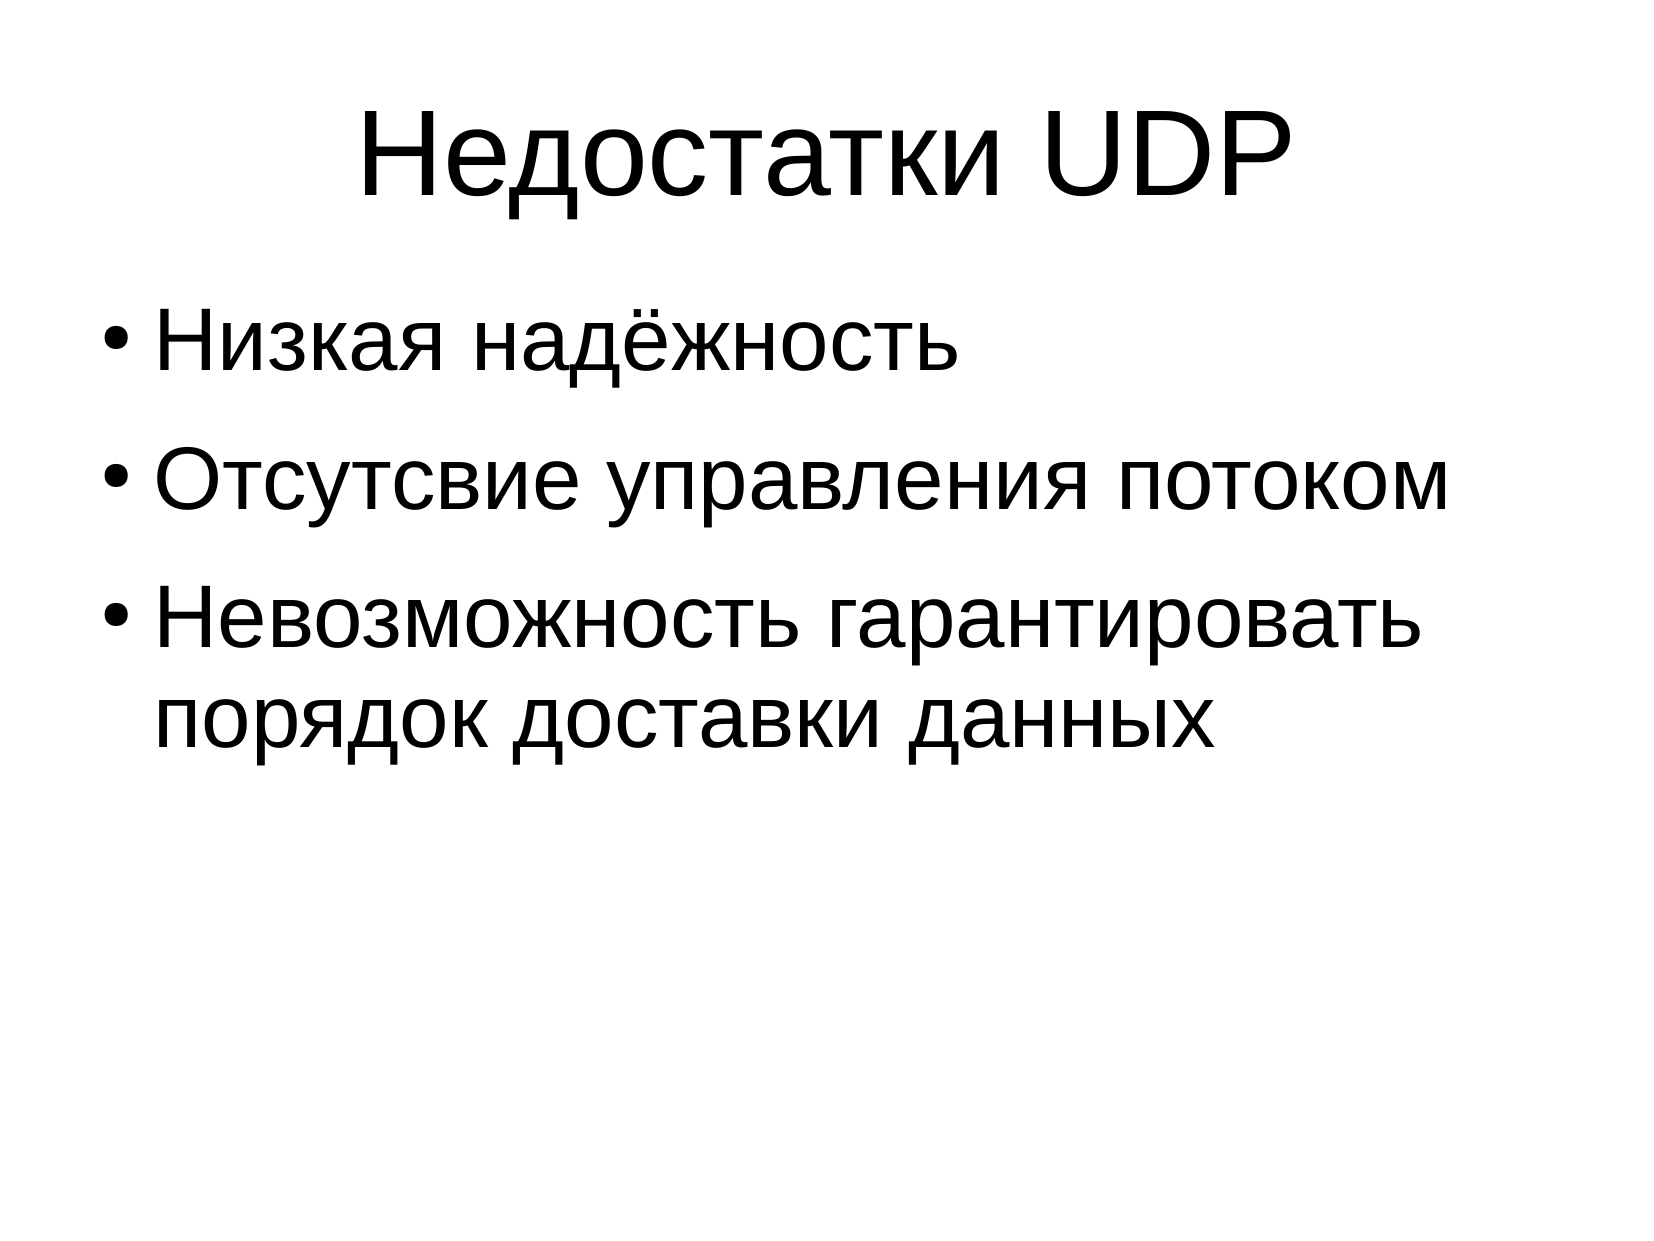

# Недостатки UDP
Низкая надёжность
Отсутсвие управления потоком
Невозможность гарантировать порядок доставки данных